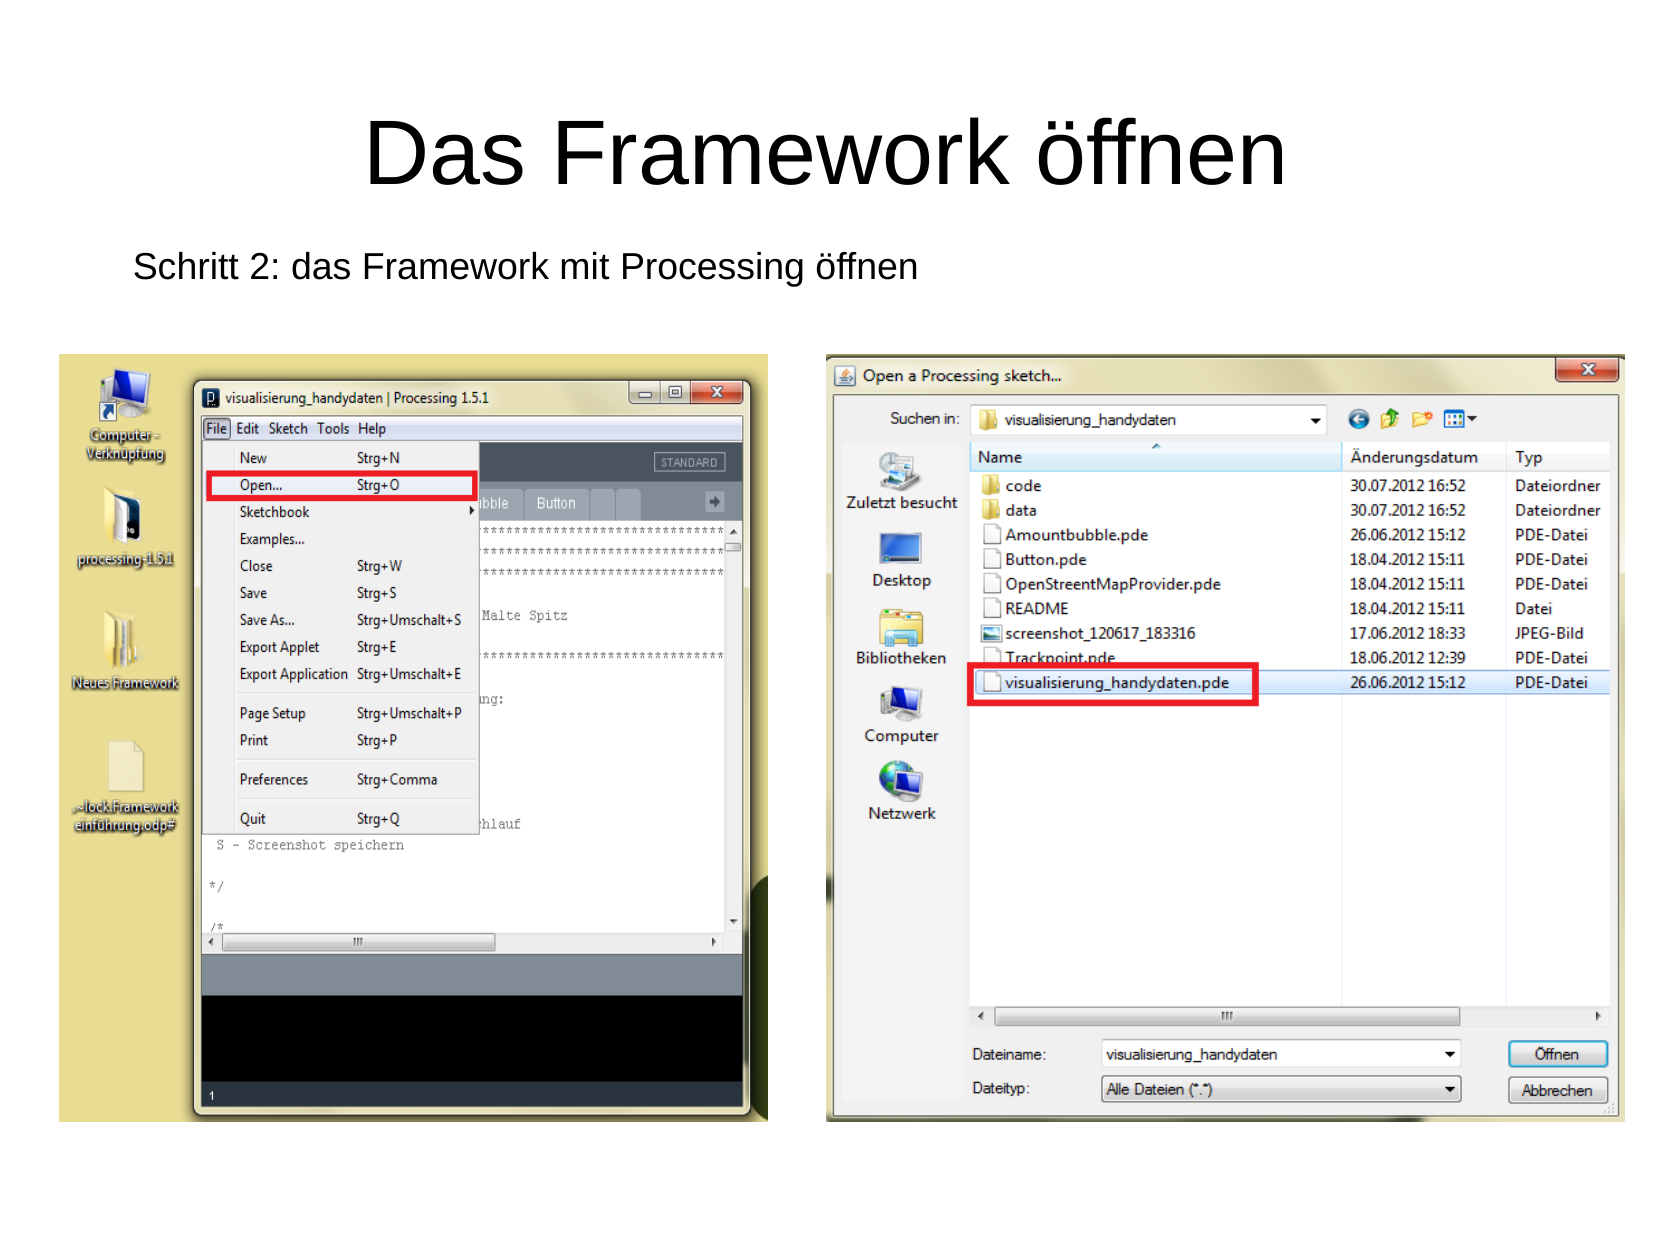

# Das Framework öffnen
Schritt 2: das Framework mit Processing öffnen